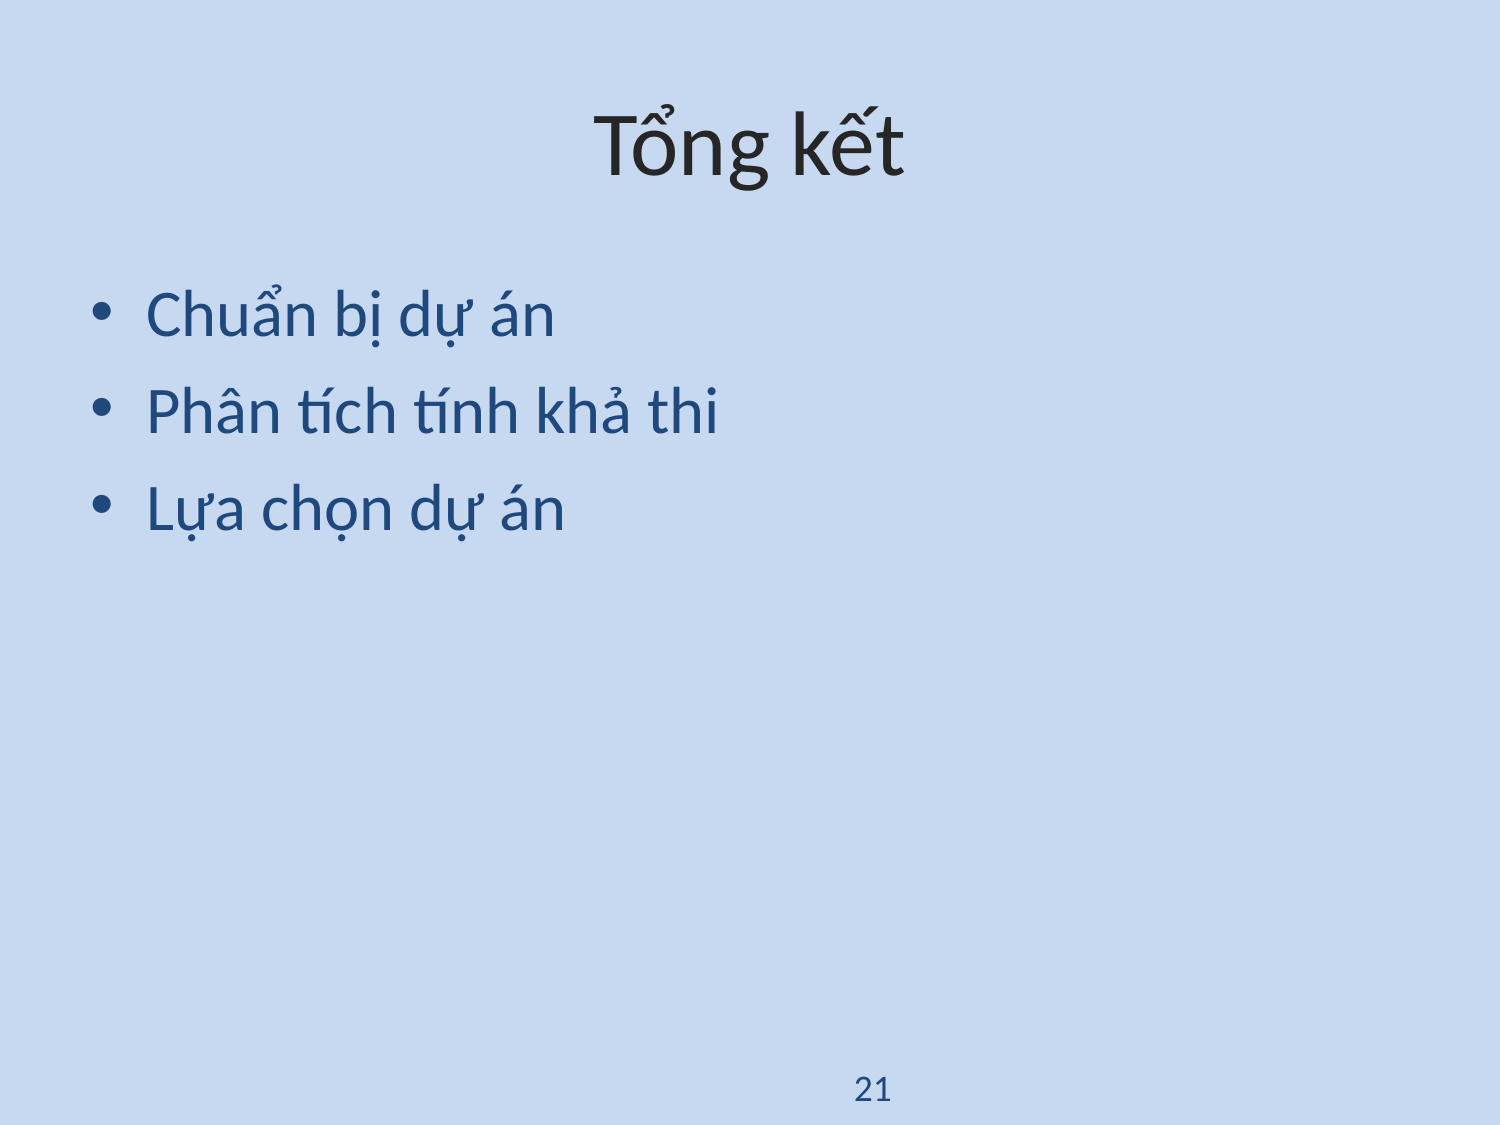

# Tổng kết
Chuẩn bị dự án
Phân tích tính khả thi
Lựa chọn dự án